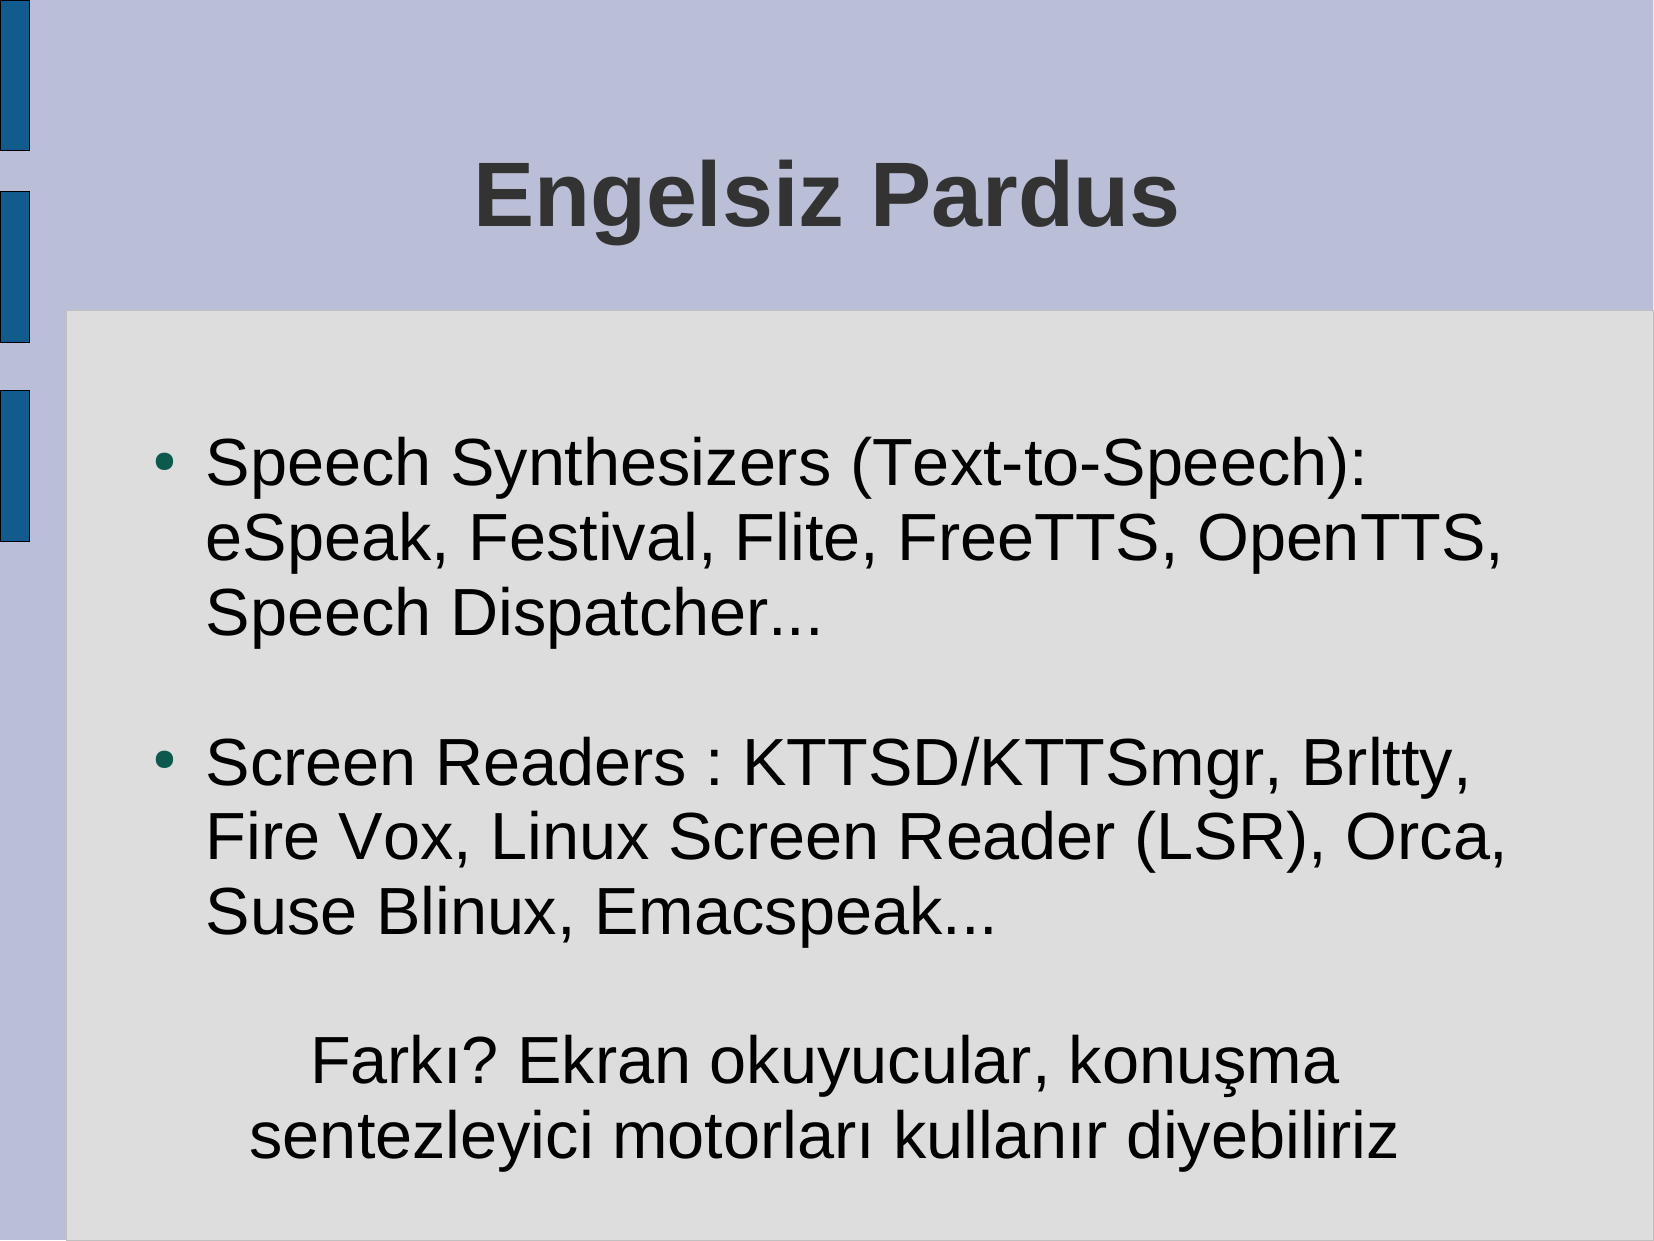

# Engelsiz Pardus
Speech Synthesizers (Text-to-Speech): eSpeak, Festival, Flite, FreeTTS, OpenTTS, Speech Dispatcher...
Screen Readers : KTTSD/KTTSmgr, Brltty, Fire Vox, Linux Screen Reader (LSR), Orca, Suse Blinux, Emacspeak...
Farkı? Ekran okuyucular, konuşma sentezleyici motorları kullanır diyebiliriz